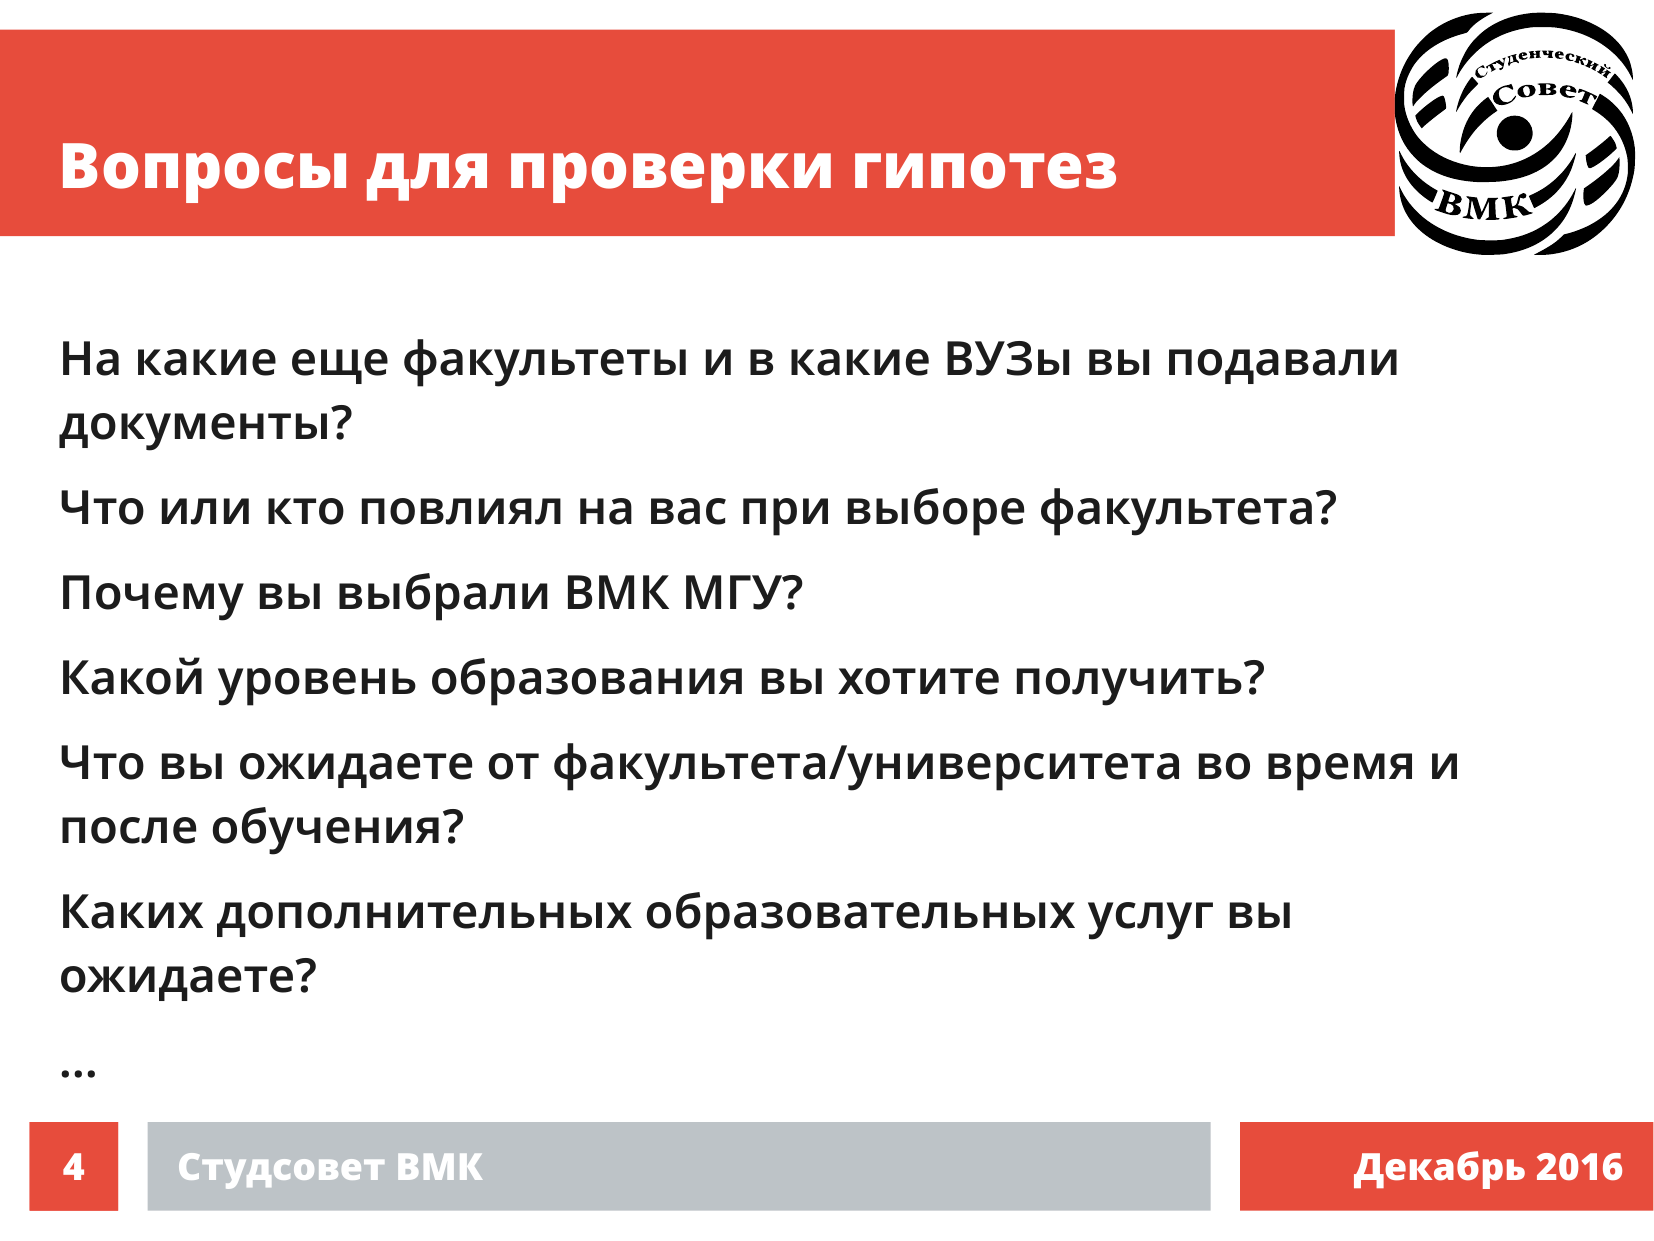

# Вопросы для проверки гипотез
На какие еще факультеты и в какие ВУЗы вы подавали документы?
Что или кто повлиял на вас при выборе факультета?
Почему вы выбрали ВМК МГУ?
Какой уровень образования вы хотите получить?
Что вы ожидаете от факультета/университета во время и после обучения?
Каких дополнительных образовательных услуг вы ожидаете?
…
4
Студсовет ВМК
Декабрь 2016